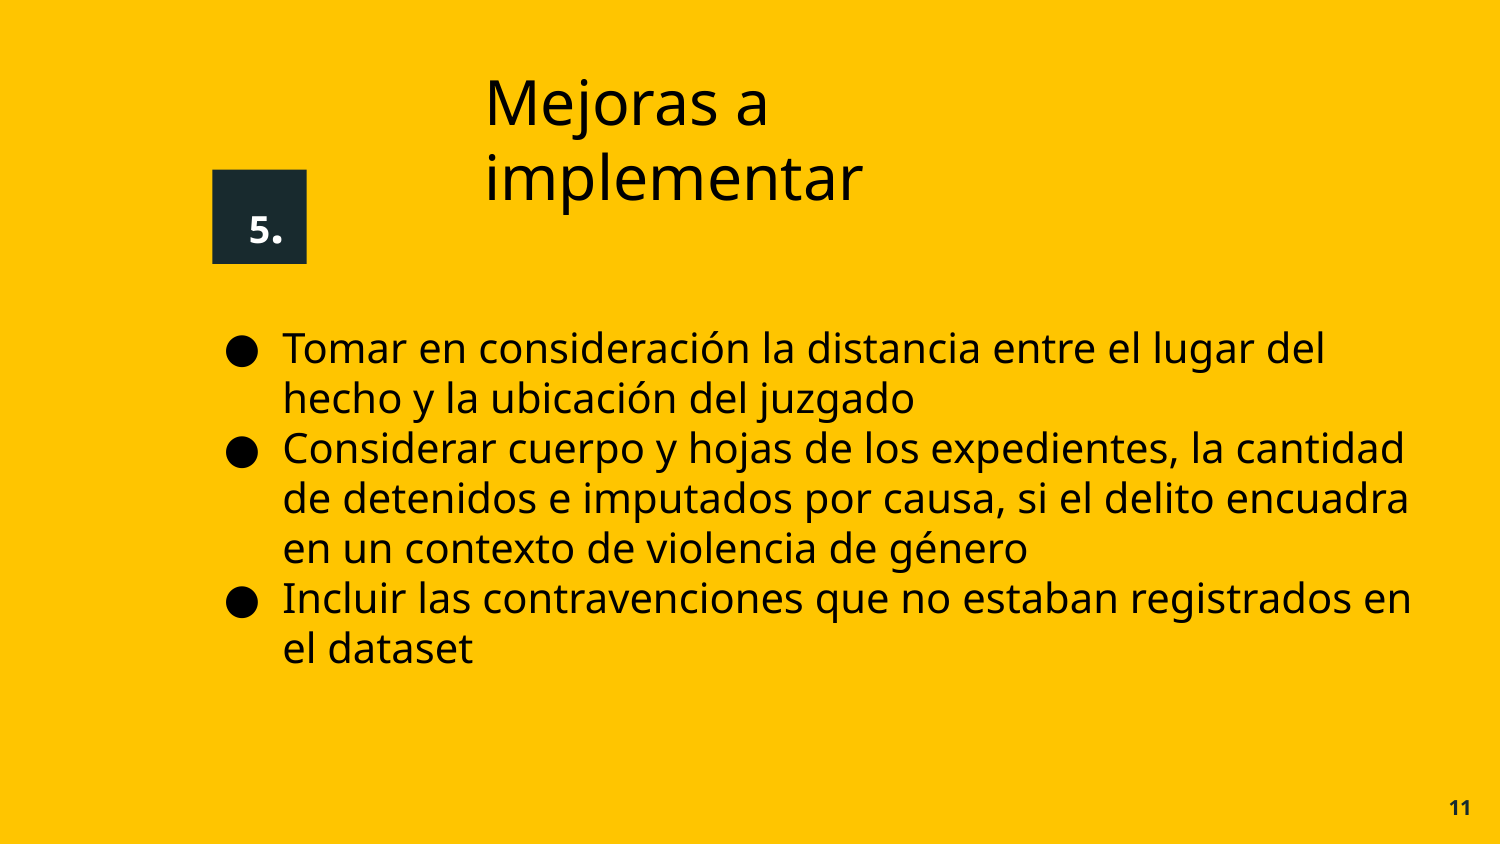

Mejoras a implementar
5.
Tomar en consideración la distancia entre el lugar del hecho y la ubicación del juzgado
Considerar cuerpo y hojas de los expedientes, la cantidad de detenidos e imputados por causa, si el delito encuadra en un contexto de violencia de género
Incluir las contravenciones que no estaban registrados en el dataset